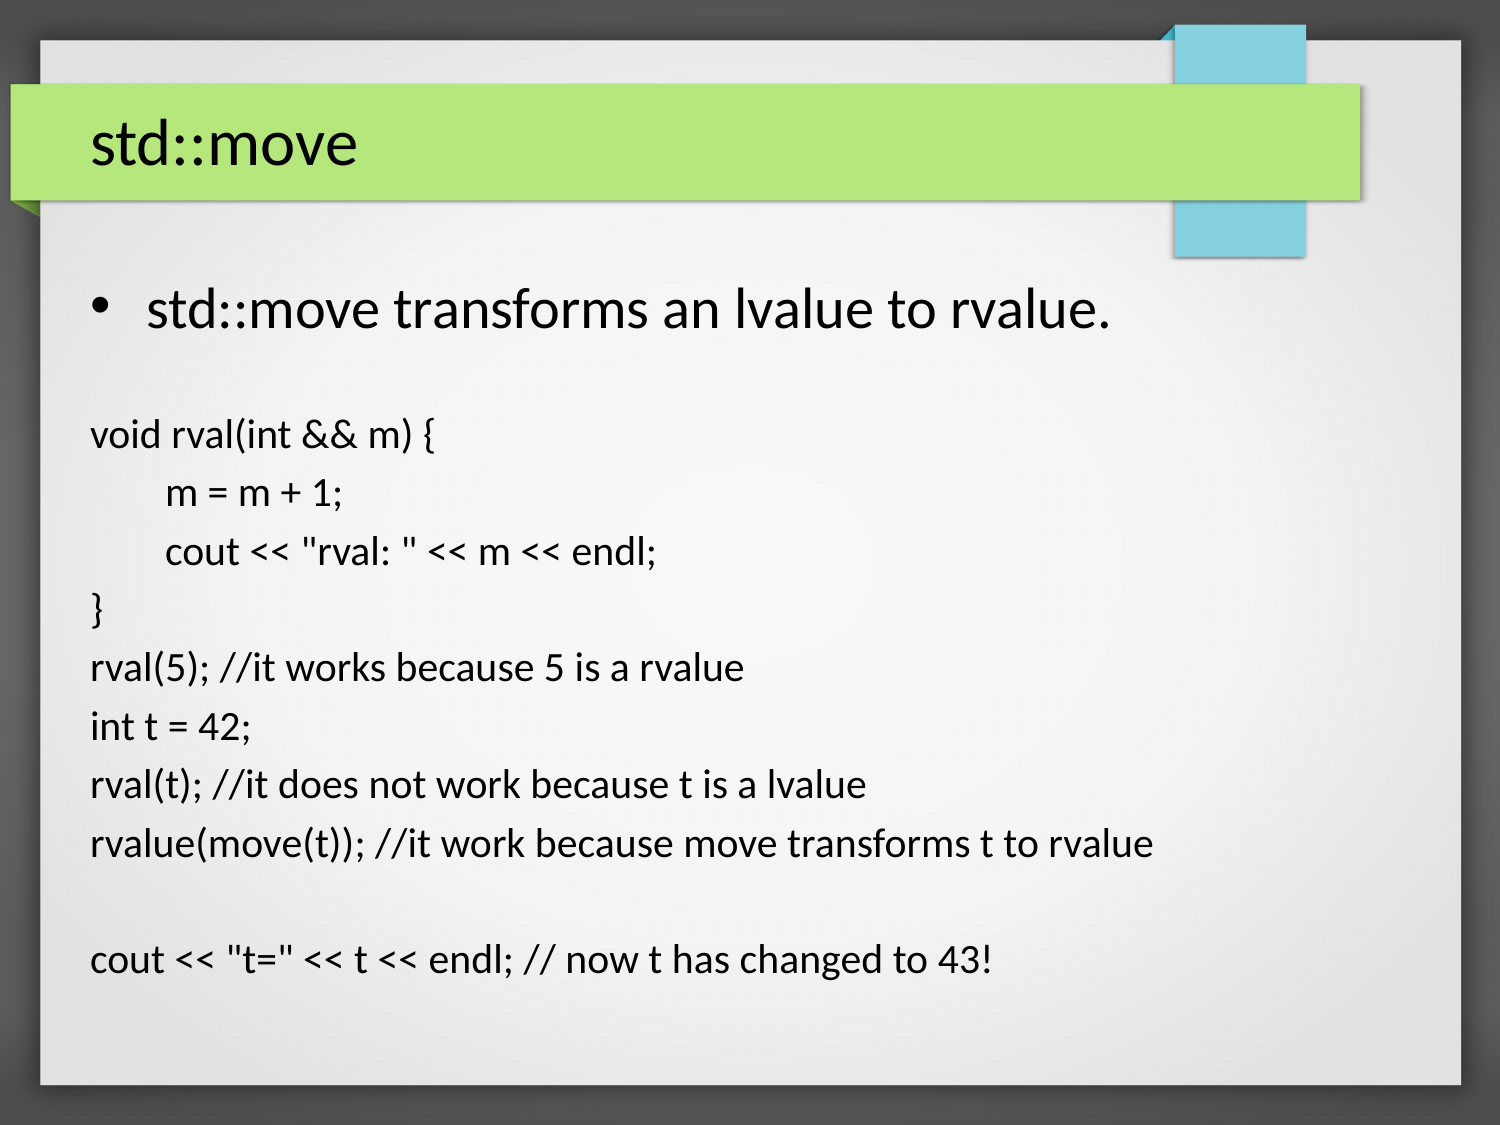

# std::move
std::move transforms an lvalue to rvalue.
void rval(int && m) {
	m = m + 1;
	cout << "rval: " << m << endl;
}
rval(5); //it works because 5 is a rvalue
int t = 42;
rval(t); //it does not work because t is a lvalue
rvalue(move(t)); //it work because move transforms t to rvalue
cout << "t=" << t << endl; // now t has changed to 43!